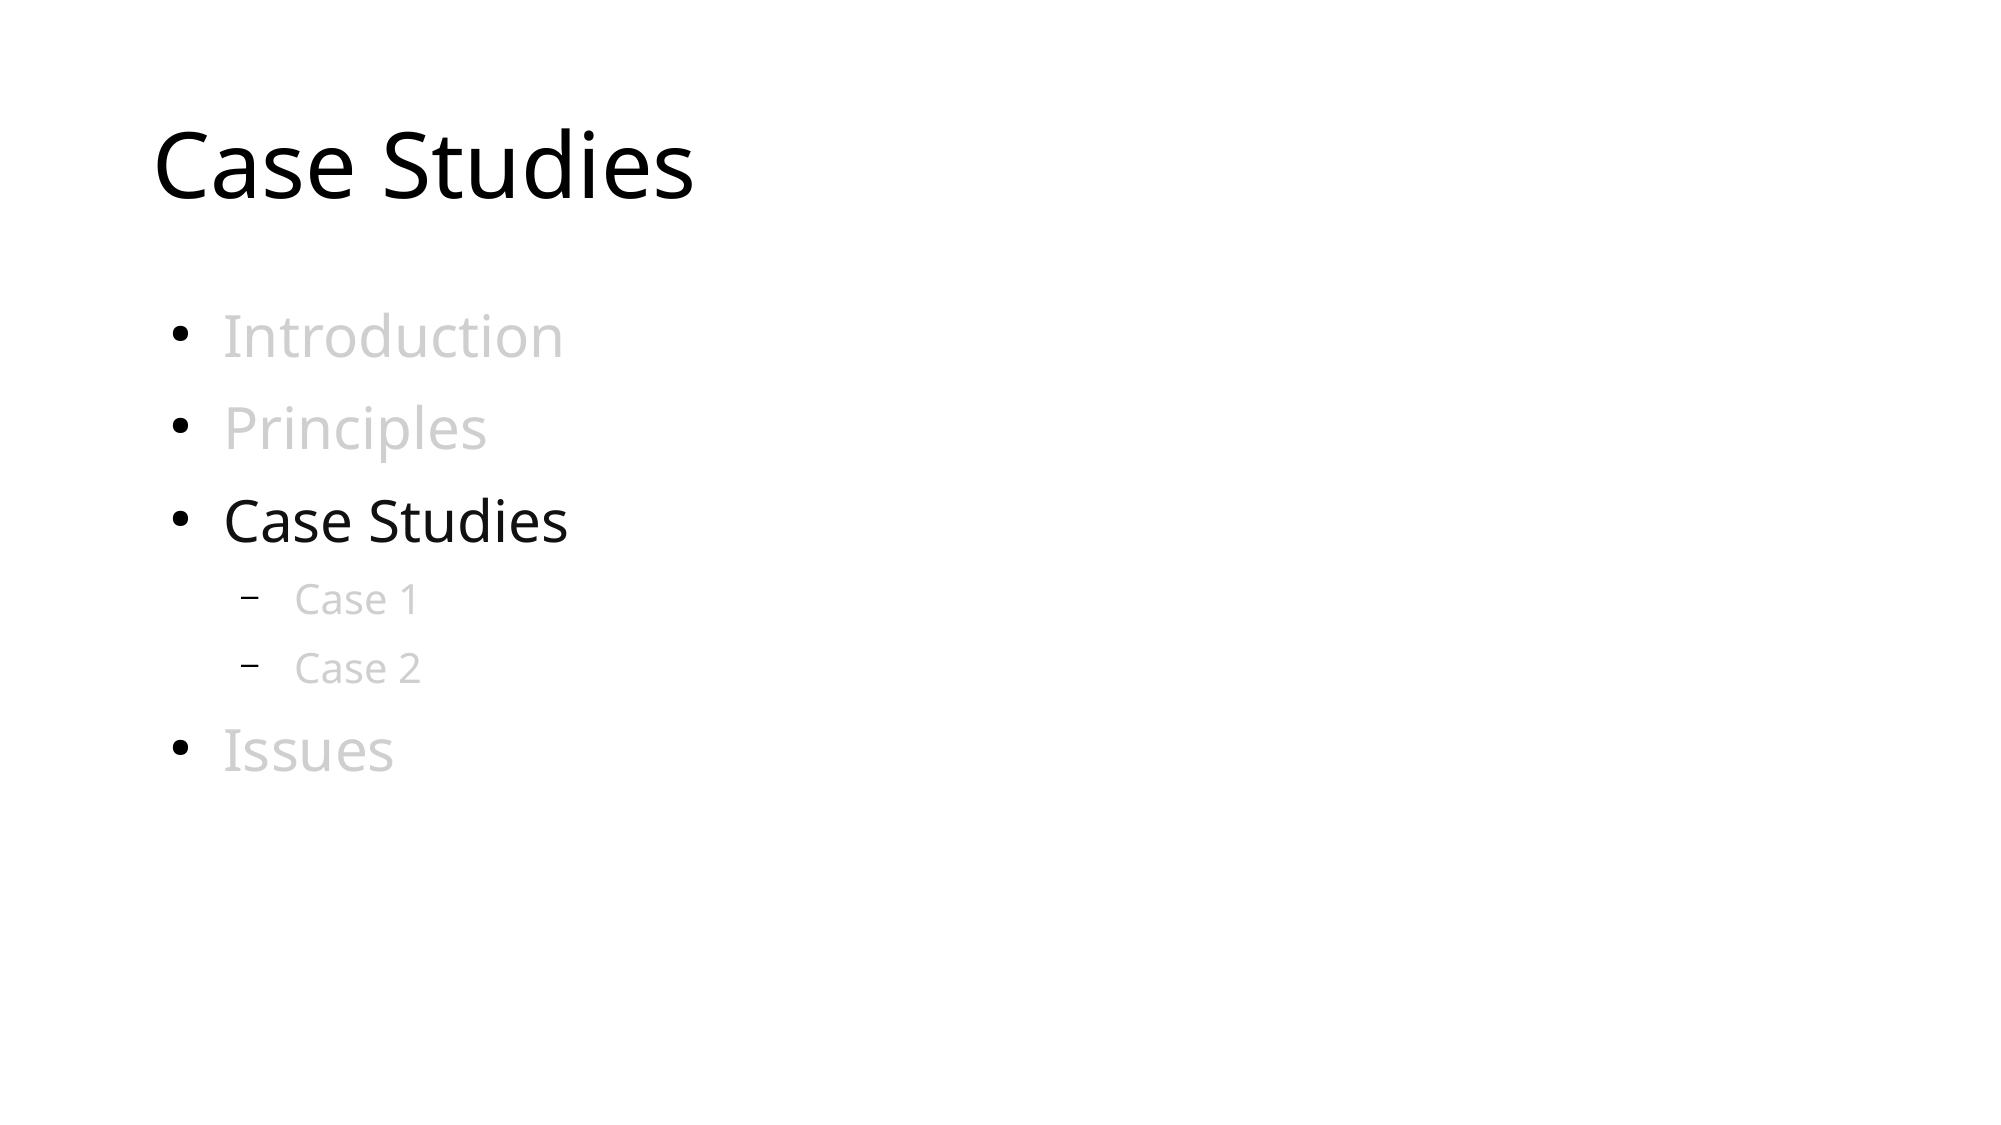

#poptopush 0
#toc
# Case Studies
Introduction
Principles
Case Studies
Case 1
Case 2
Issues